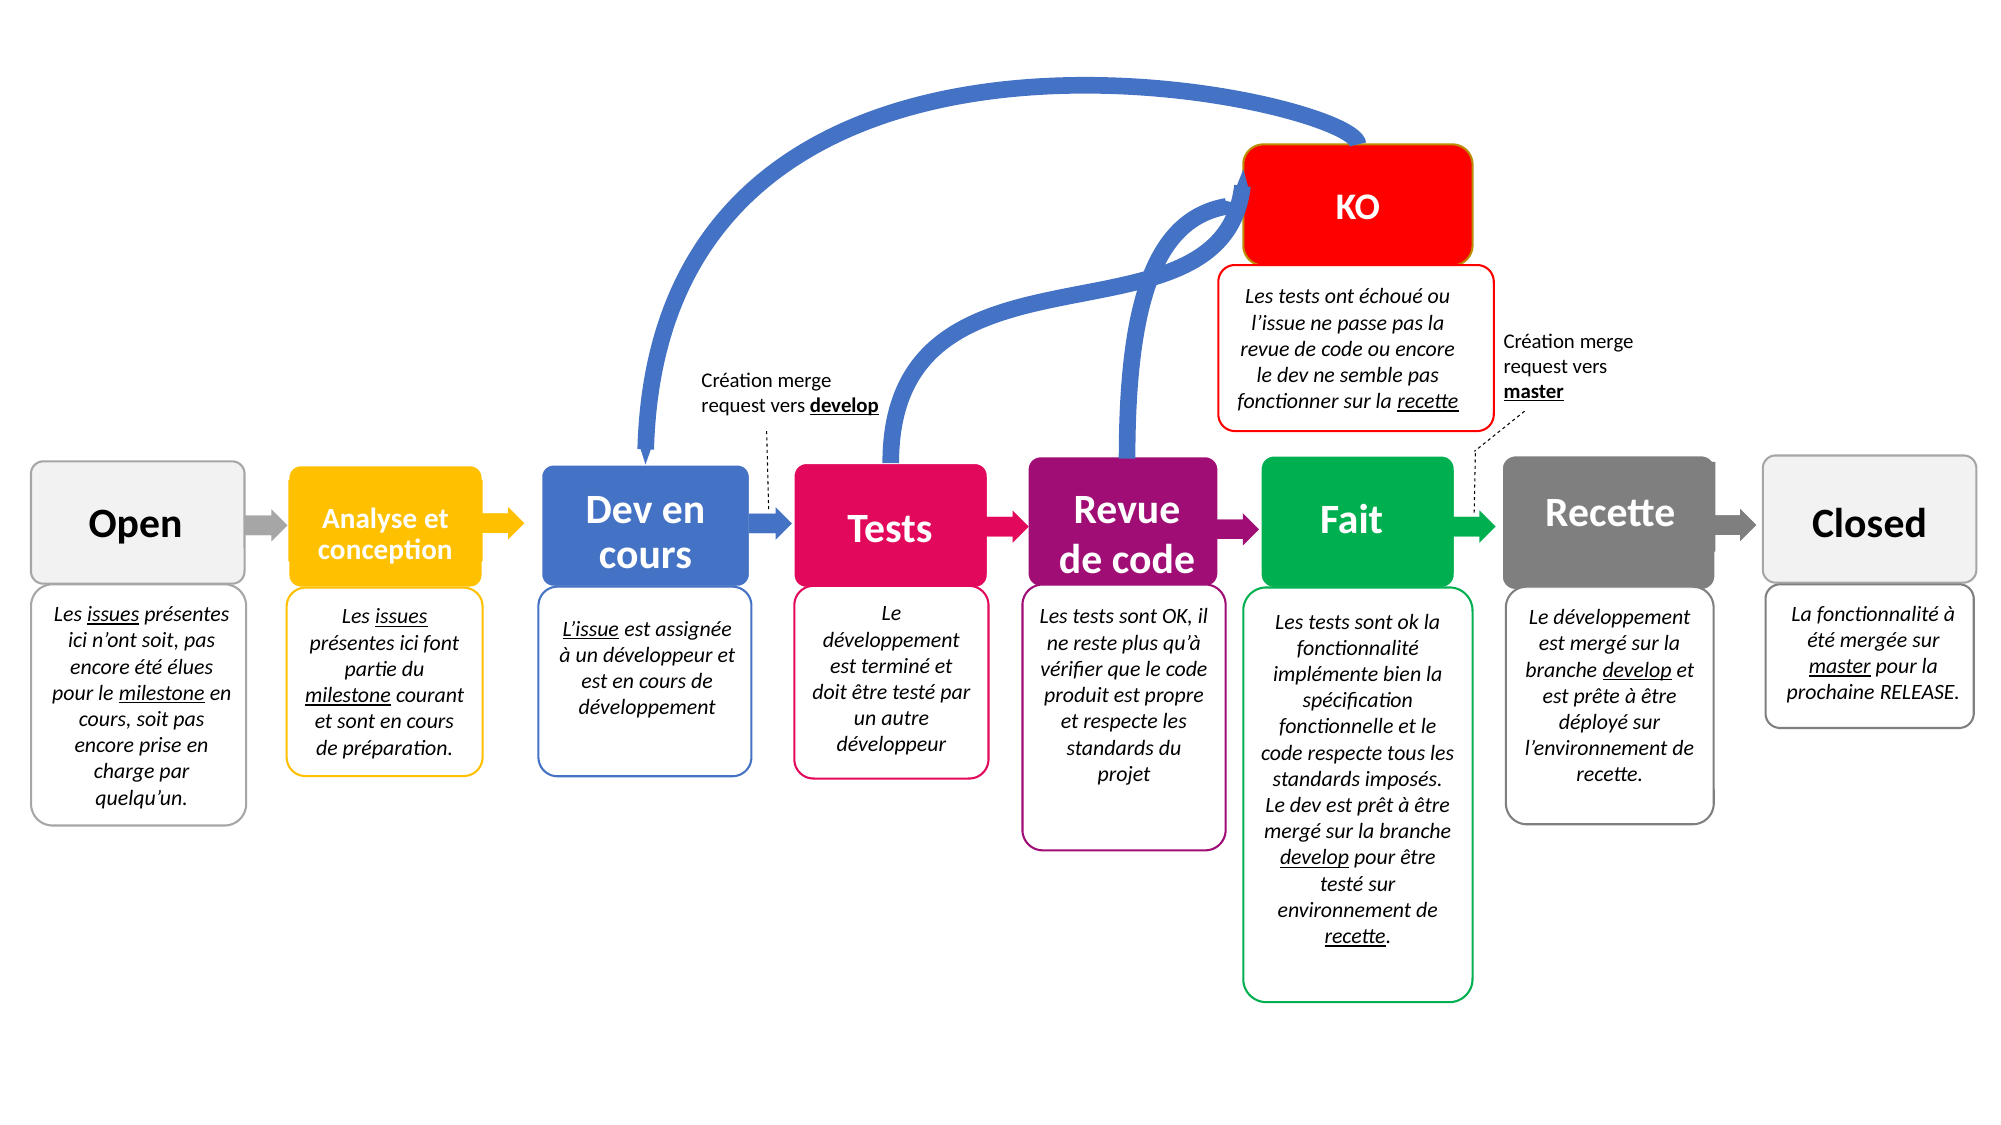

KO
Les tests ont échoué ou l’issue ne passe pas la revue de code ou encore le dev ne semble pas fonctionner sur la recette
Création merge request vers master
Création merge request vers develop
Fait
Recette
Closed
Revue de code
Open
Tests
Dev en cours
Analyse et conception
Les issues présentes ici n’ont soit, pas encore été élues pour le milestone en cours, soit pas encore prise en charge par quelqu’un.
La fonctionnalité à été mergée sur master pour la prochaine RELEASE.
Les tests sont OK, il ne reste plus qu’à vérifier que le code produit est propre et respecte les standards du projet
Le développement est terminé et doit être testé par un autre développeur
L’issue est assignée à un développeur et est en cours de développement
Le développement est mergé sur la branche develop et est prête à être déployé sur l’environnement de recette.
Les tests sont ok la fonctionnalité implémente bien la spécification fonctionnelle et le code respecte tous les standards imposés. Le dev est prêt à être mergé sur la branche develop pour être testé sur environnement de recette.
Les issues présentes ici font partie du milestone courant et sont en cours de préparation.